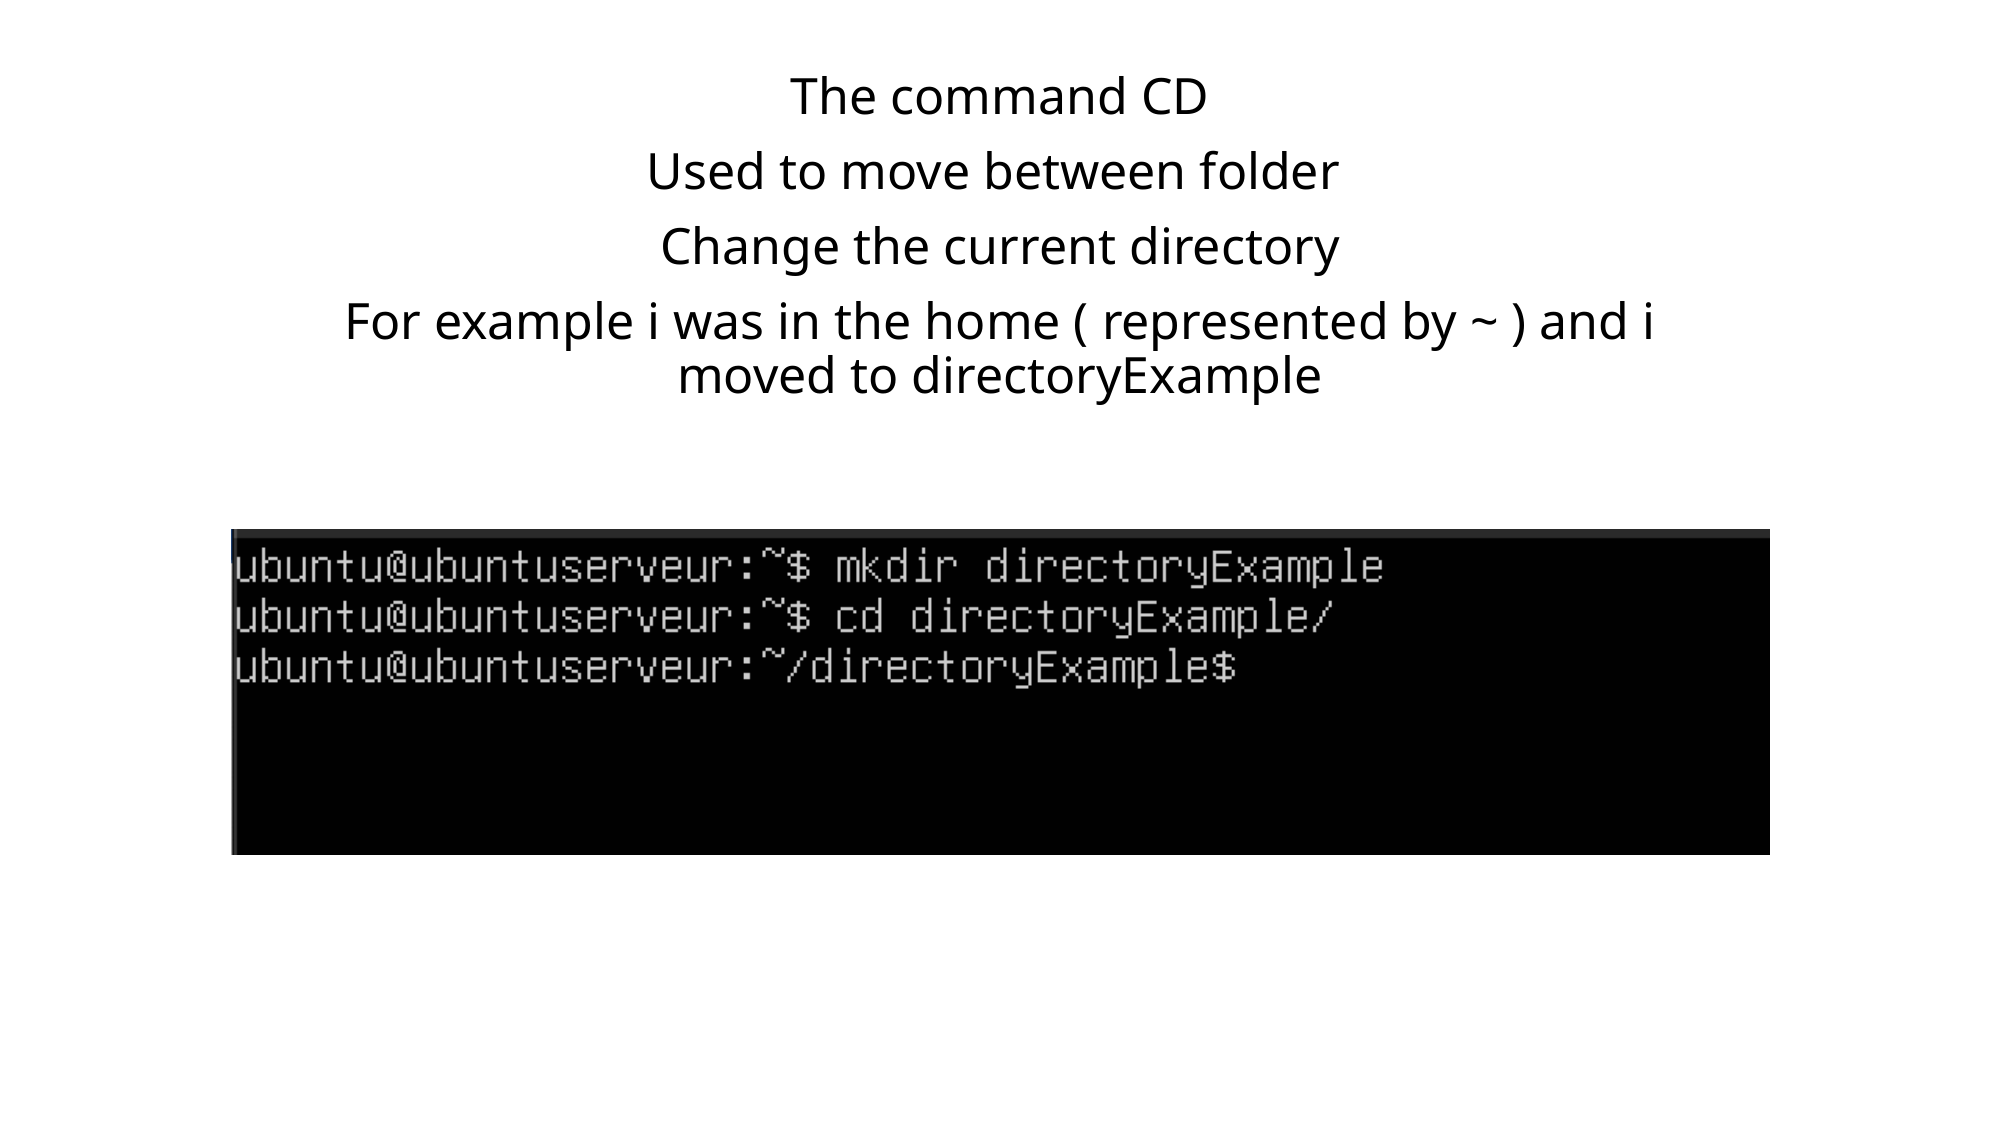

# The command CD
Used to move between folder
Change the current directory
For example i was in the home ( represented by ~ ) and i moved to directoryExample